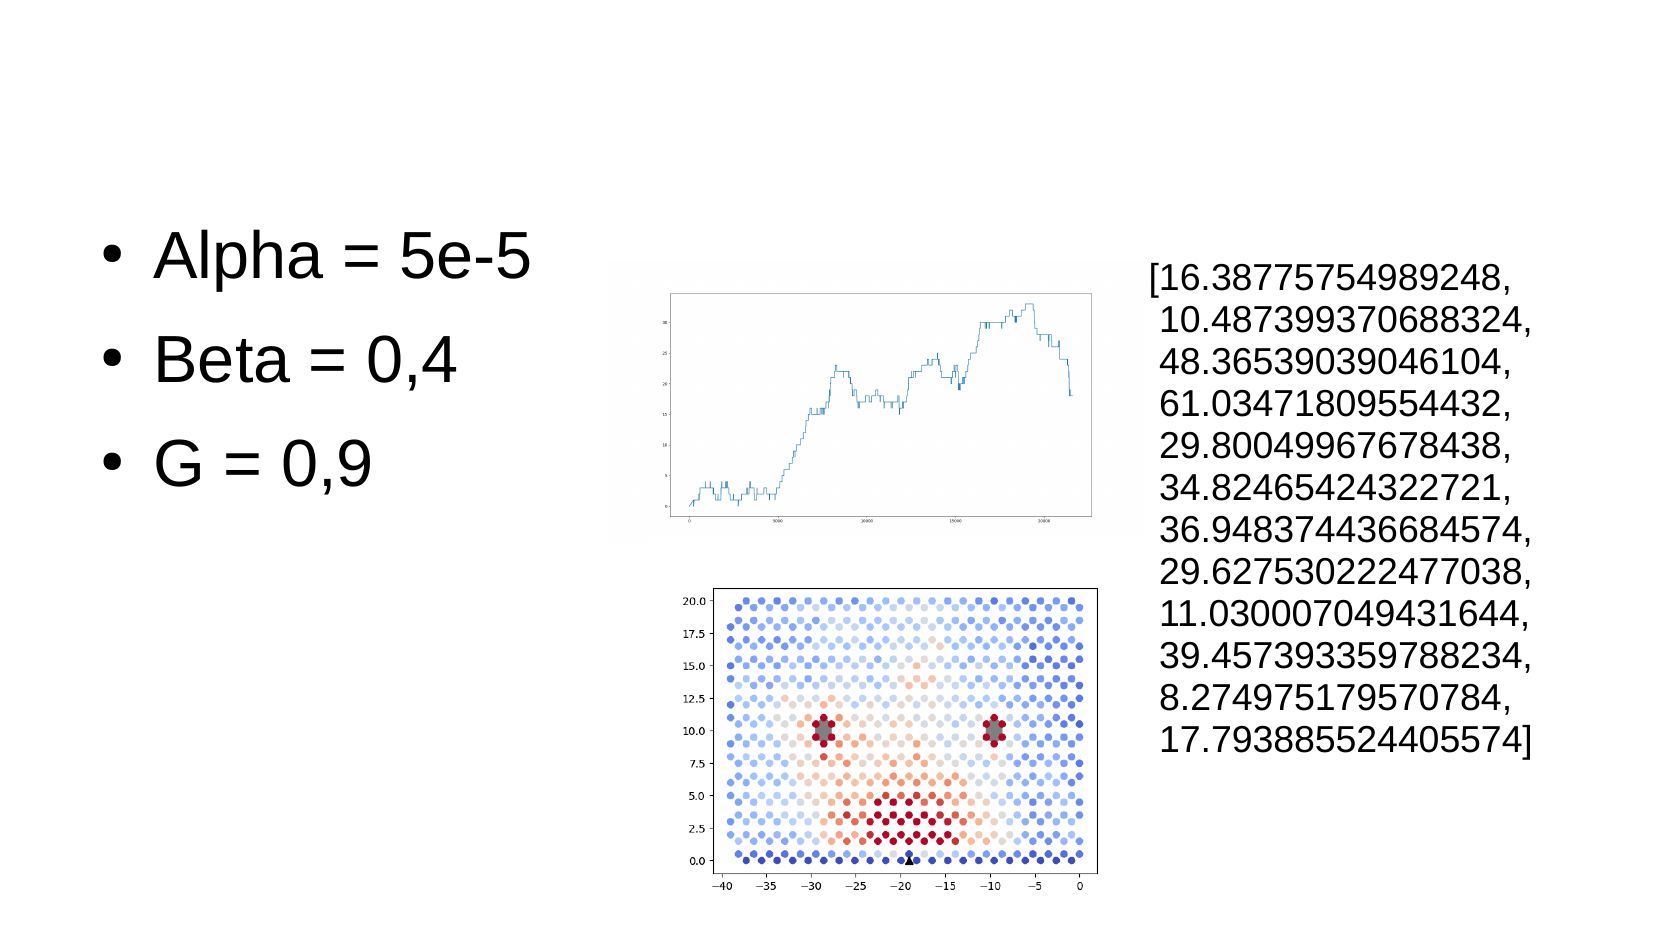

#
Alpha = 5e-5
Beta = 0,4
G = 0,9
[16.38775754989248,
 10.487399370688324,
 48.36539039046104,
 61.03471809554432,
 29.80049967678438,
 34.82465424322721,
 36.948374436684574,
 29.627530222477038,
 11.030007049431644,
 39.457393359788234,
 8.274975179570784,
 17.793885524405574]